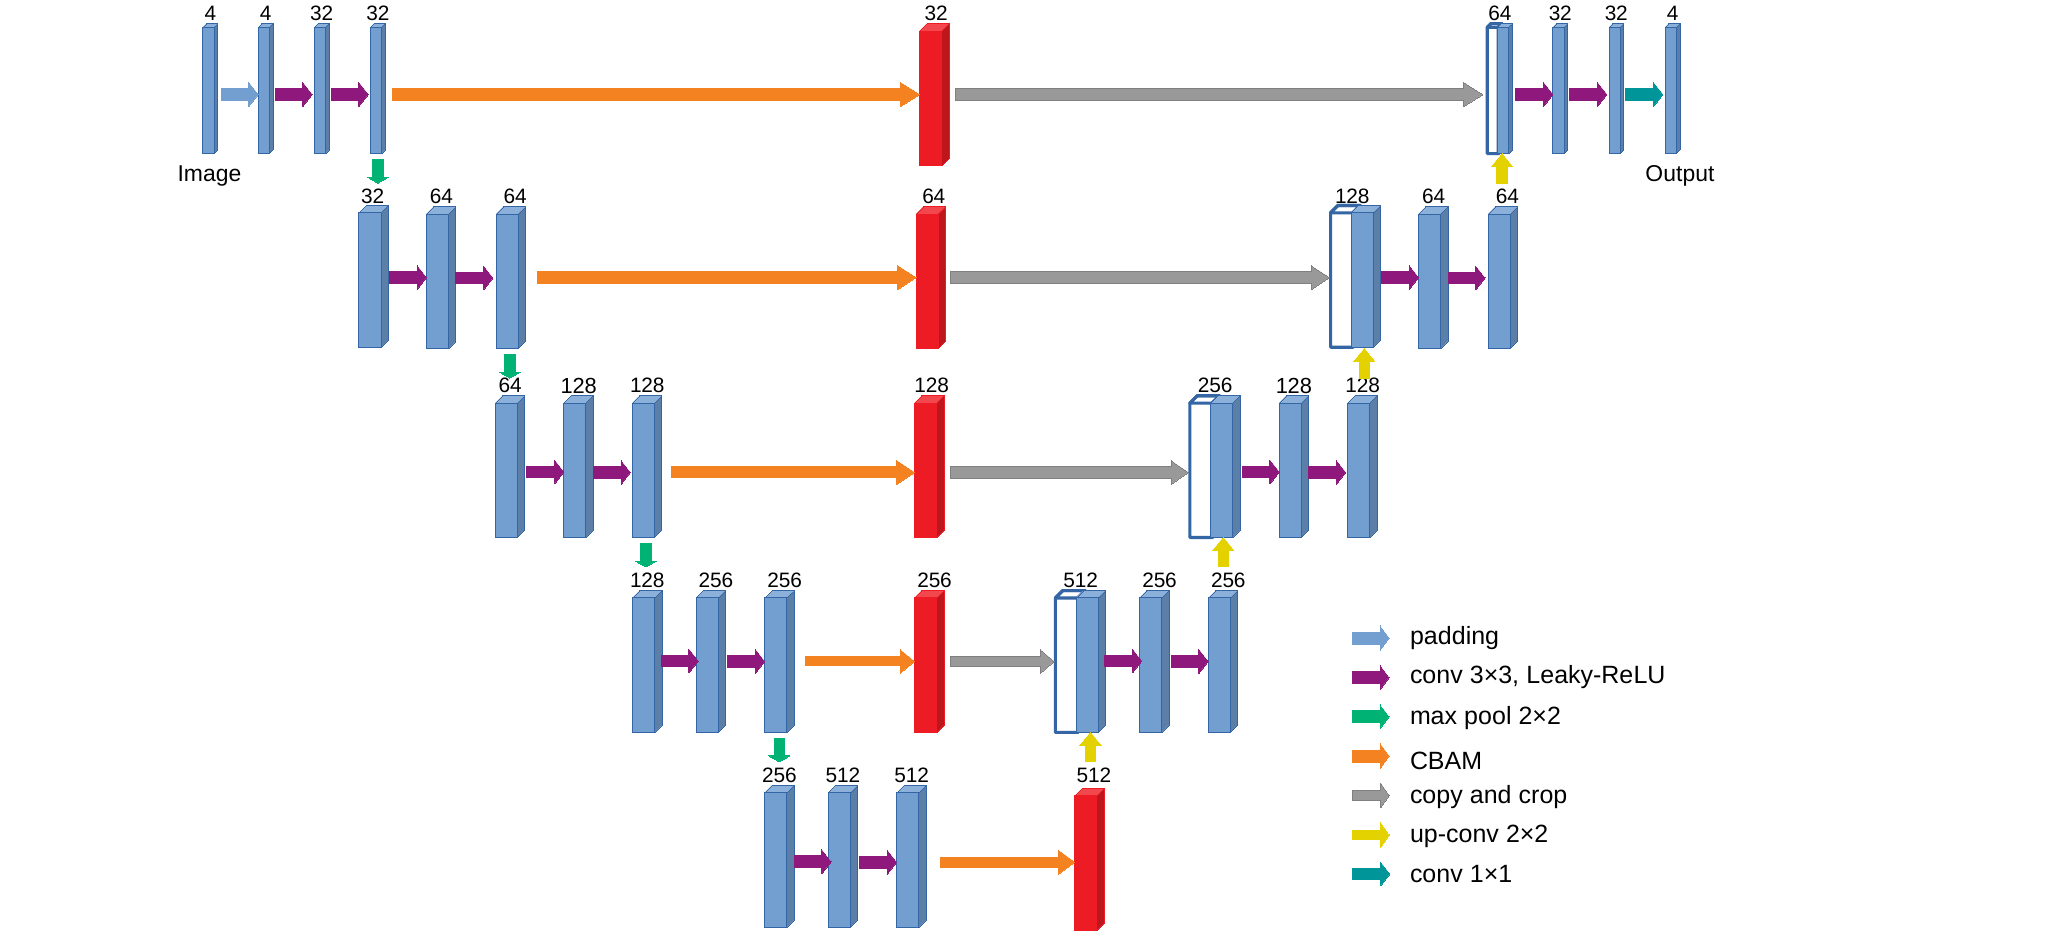

4
4
32
32
32
64
32
32
4
Image
Output
32
64
64
64
128
64
64
64
128
128
128
256
128
128
128
256
256
256
512
256
256
padding
conv 3×3, Leaky-ReLU
max pool 2×2
CBAM
256
512
512
512
copy and crop
up-conv 2×2
conv 1×1